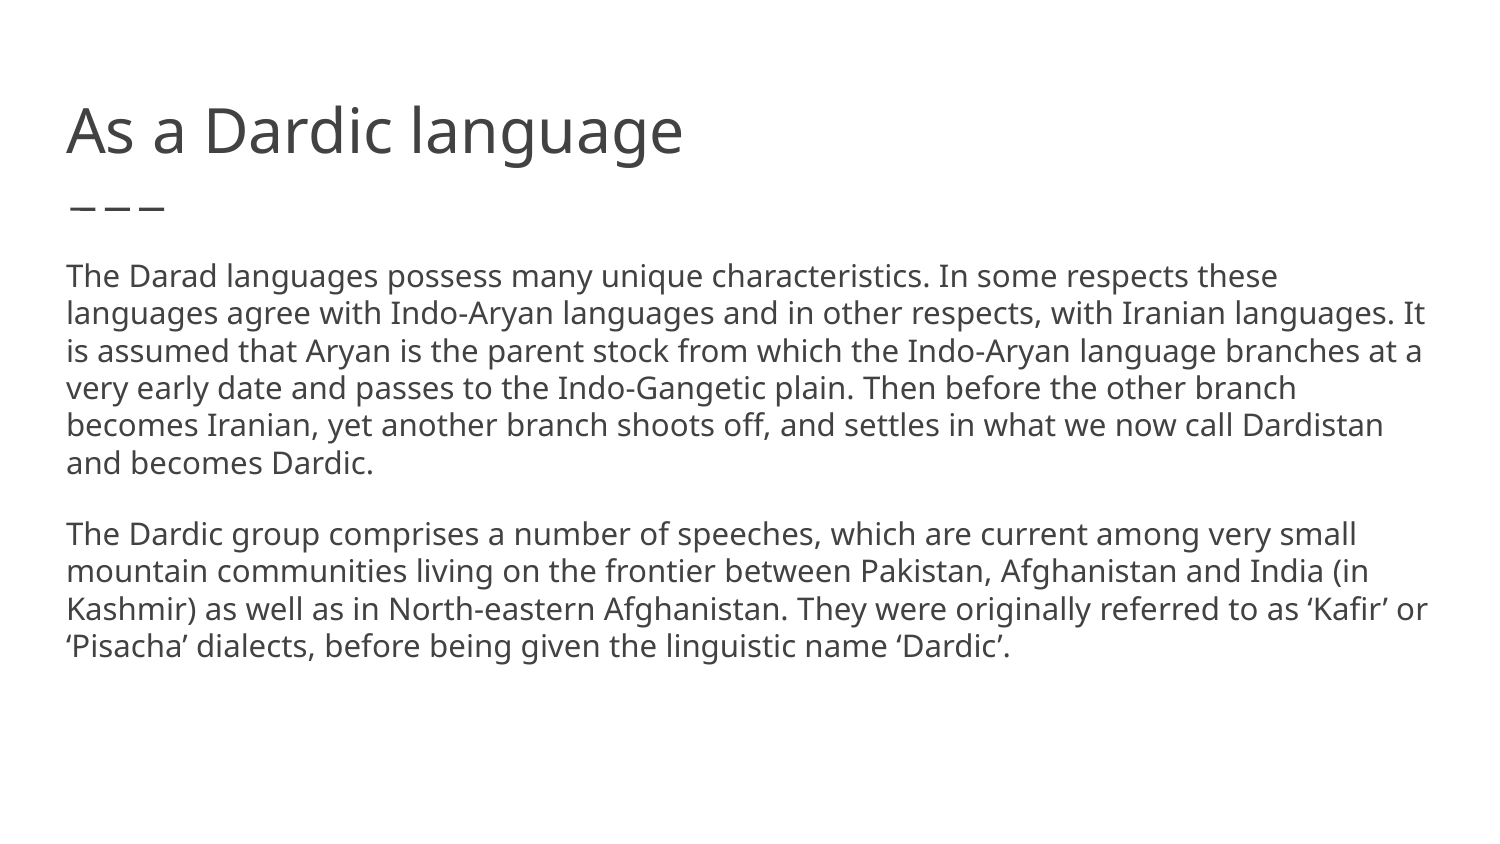

# As a Dardic language
The Darad languages possess many unique characteristics. In some respects these languages agree with Indo-Aryan languages and in other respects, with Iranian languages. It is assumed that Aryan is the parent stock from which the Indo-Aryan language branches at a very early date and passes to the Indo-Gangetic plain. Then before the other branch becomes Iranian, yet another branch shoots off, and settles in what we now call Dardistan and becomes Dardic.
The Dardic group comprises a number of speeches, which are current among very small mountain communities living on the frontier between Pakistan, Afghanistan and India (in Kashmir) as well as in North-eastern Afghanistan. They were originally referred to as ‘Kafir’ or ‘Pisacha’ dialects, before being given the linguistic name ‘Dardic’.